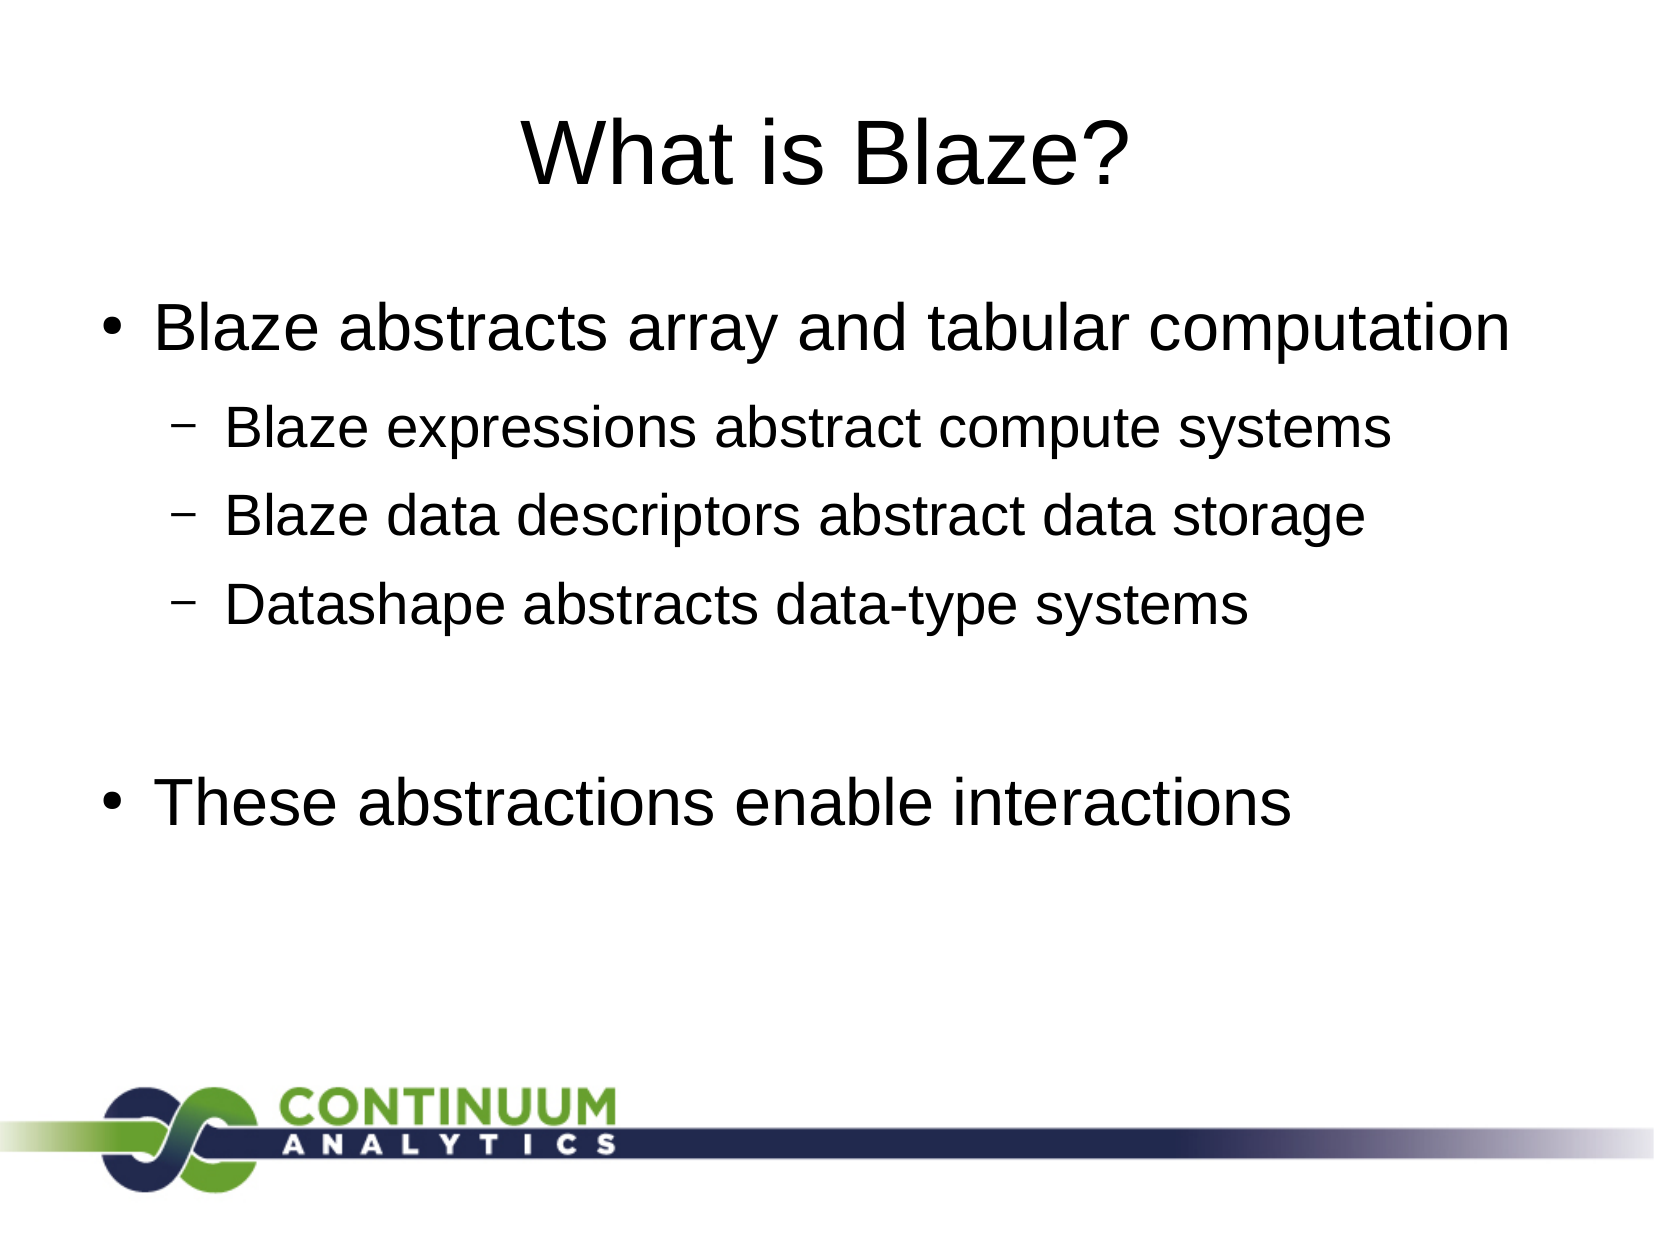

# What is Blaze?
Blaze abstracts array and tabular computation
Blaze expressions abstract compute systems
Blaze data descriptors abstract data storage
Datashape abstracts data-type systems
These abstractions enable interactions